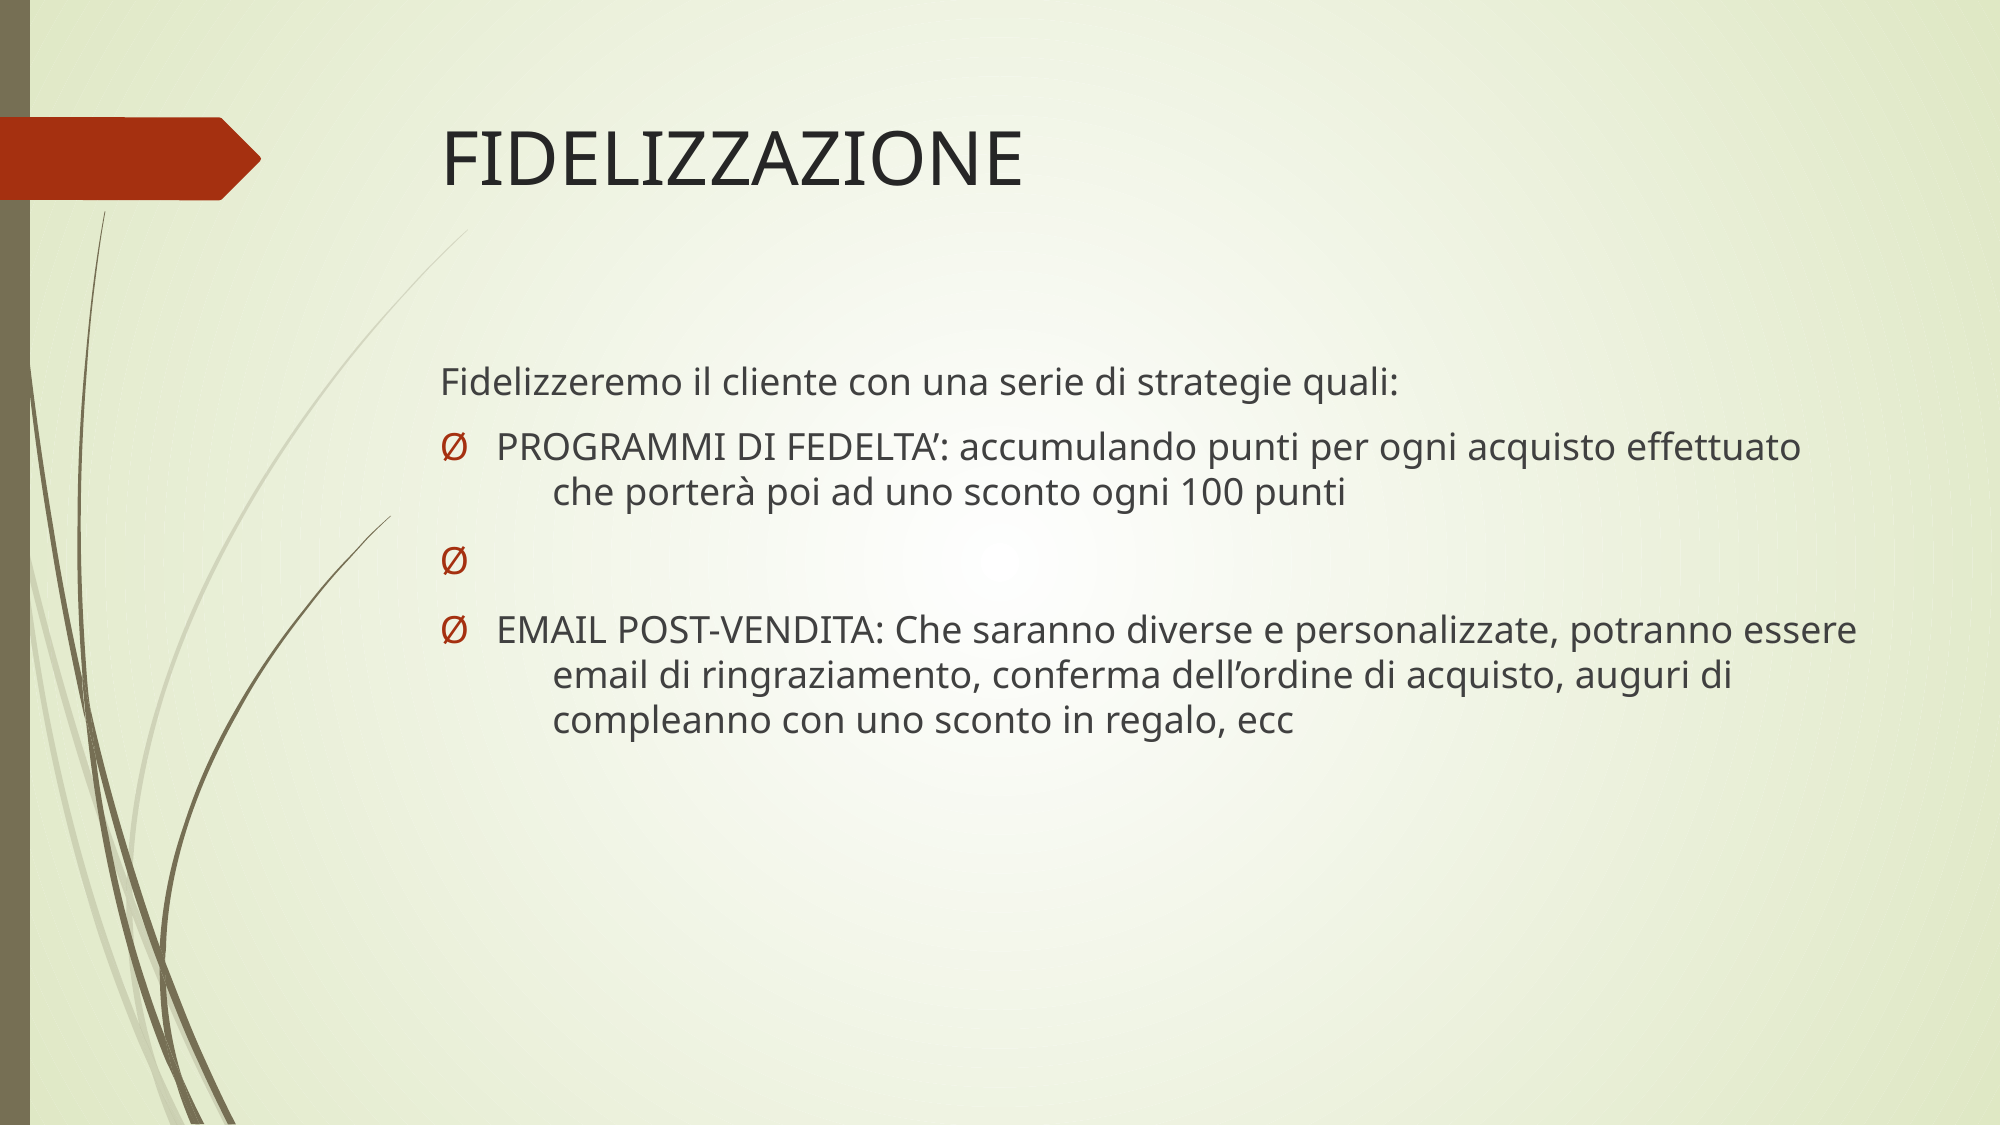

# FIDELIZZAZIONE
Fidelizzeremo il cliente con una serie di strategie quali:
PROGRAMMI DI FEDELTA’: accumulando punti per ogni acquisto effettuato che porterà poi ad uno sconto ogni 100 punti
EMAIL POST-VENDITA: Che saranno diverse e personalizzate, potranno essere email di ringraziamento, conferma dell’ordine di acquisto, auguri di compleanno con uno sconto in regalo, ecc